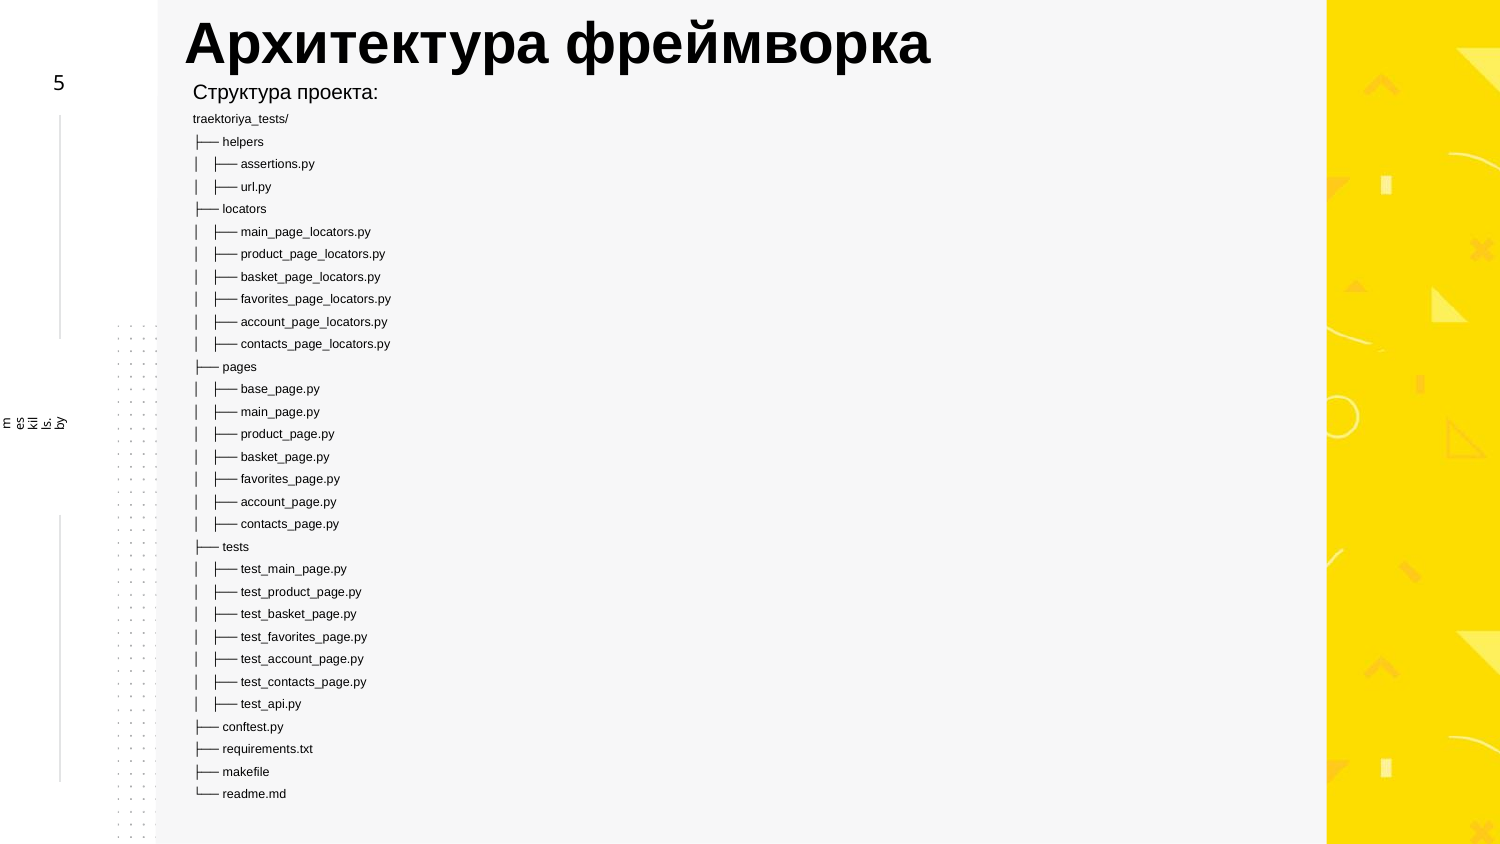

# Архитектура фреймворка
Структура проекта:
traektoriya_tests/
├── helpers
│ ├── assertions.py
│ ├── url.py
├── locators
│ ├── main_page_locators.py
│ ├── product_page_locators.py
│ ├── basket_page_locators.py
│ ├── favorites_page_locators.py
│ ├── account_page_locators.py
│ ├── contacts_page_locators.py
├── pages
│ ├── base_page.py
│ ├── main_page.py
│ ├── product_page.py
│ ├── basket_page.py
│ ├── favorites_page.py
│ ├── account_page.py
│ ├── contacts_page.py
├── tests
│ ├── test_main_page.py
│ ├── test_product_page.py
│ ├── test_basket_page.py
│ ├── test_favorites_page.py
│ ├── test_account_page.py
│ ├── test_contacts_page.py
│ ├── test_api.py
├── conftest.py
├── requirements.txt
├── makefile
└── readme.md
teachmeskills.by